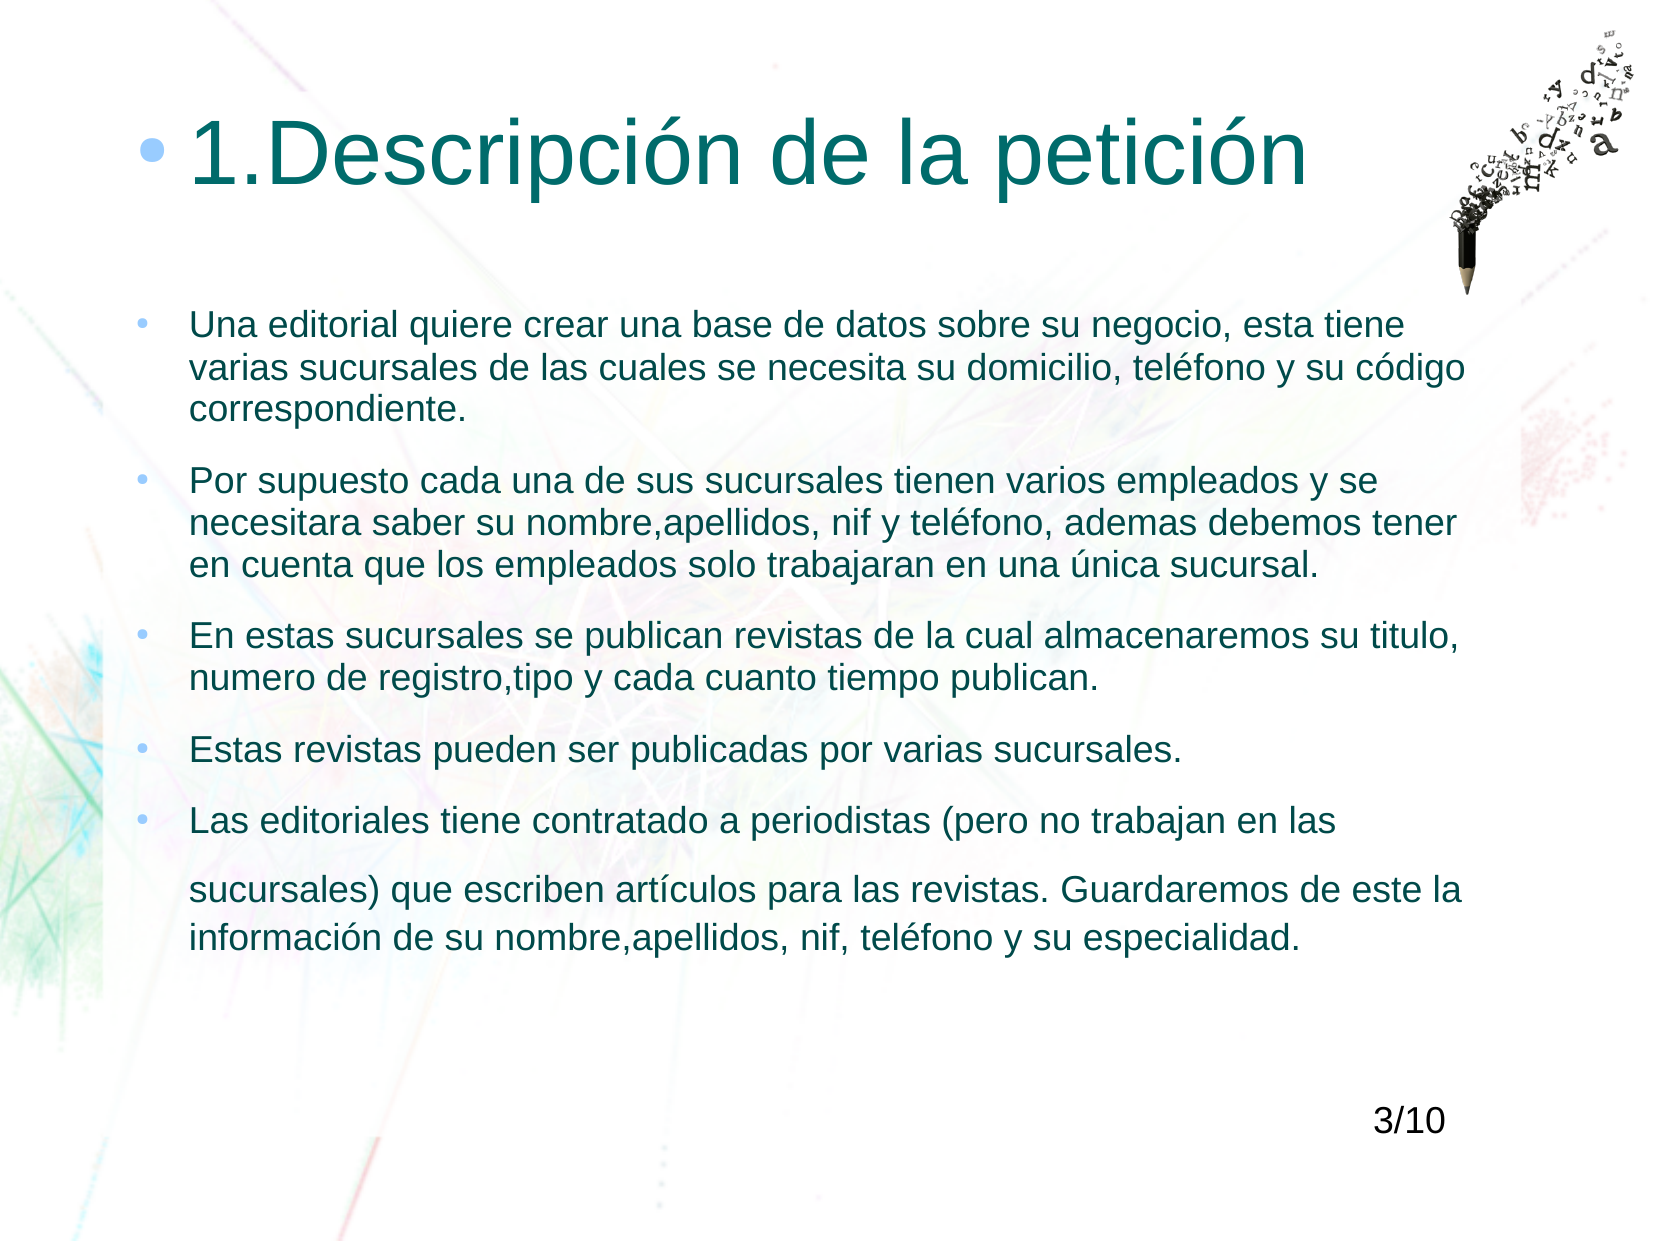

# 1.Descripción de la petición
Una editorial quiere crear una base de datos sobre su negocio, esta tiene varias sucursales de las cuales se necesita su domicilio, teléfono y su código correspondiente.
Por supuesto cada una de sus sucursales tienen varios empleados y se necesitara saber su nombre,apellidos, nif y teléfono, ademas debemos tener en cuenta que los empleados solo trabajaran en una única sucursal.
En estas sucursales se publican revistas de la cual almacenaremos su titulo, numero de registro,tipo y cada cuanto tiempo publican.
Estas revistas pueden ser publicadas por varias sucursales.
Las editoriales tiene contratado a periodistas (pero no trabajan en las sucursales) que escriben artículos para las revistas. Guardaremos de este la información de su nombre,apellidos, nif, teléfono y su especialidad.
3/10